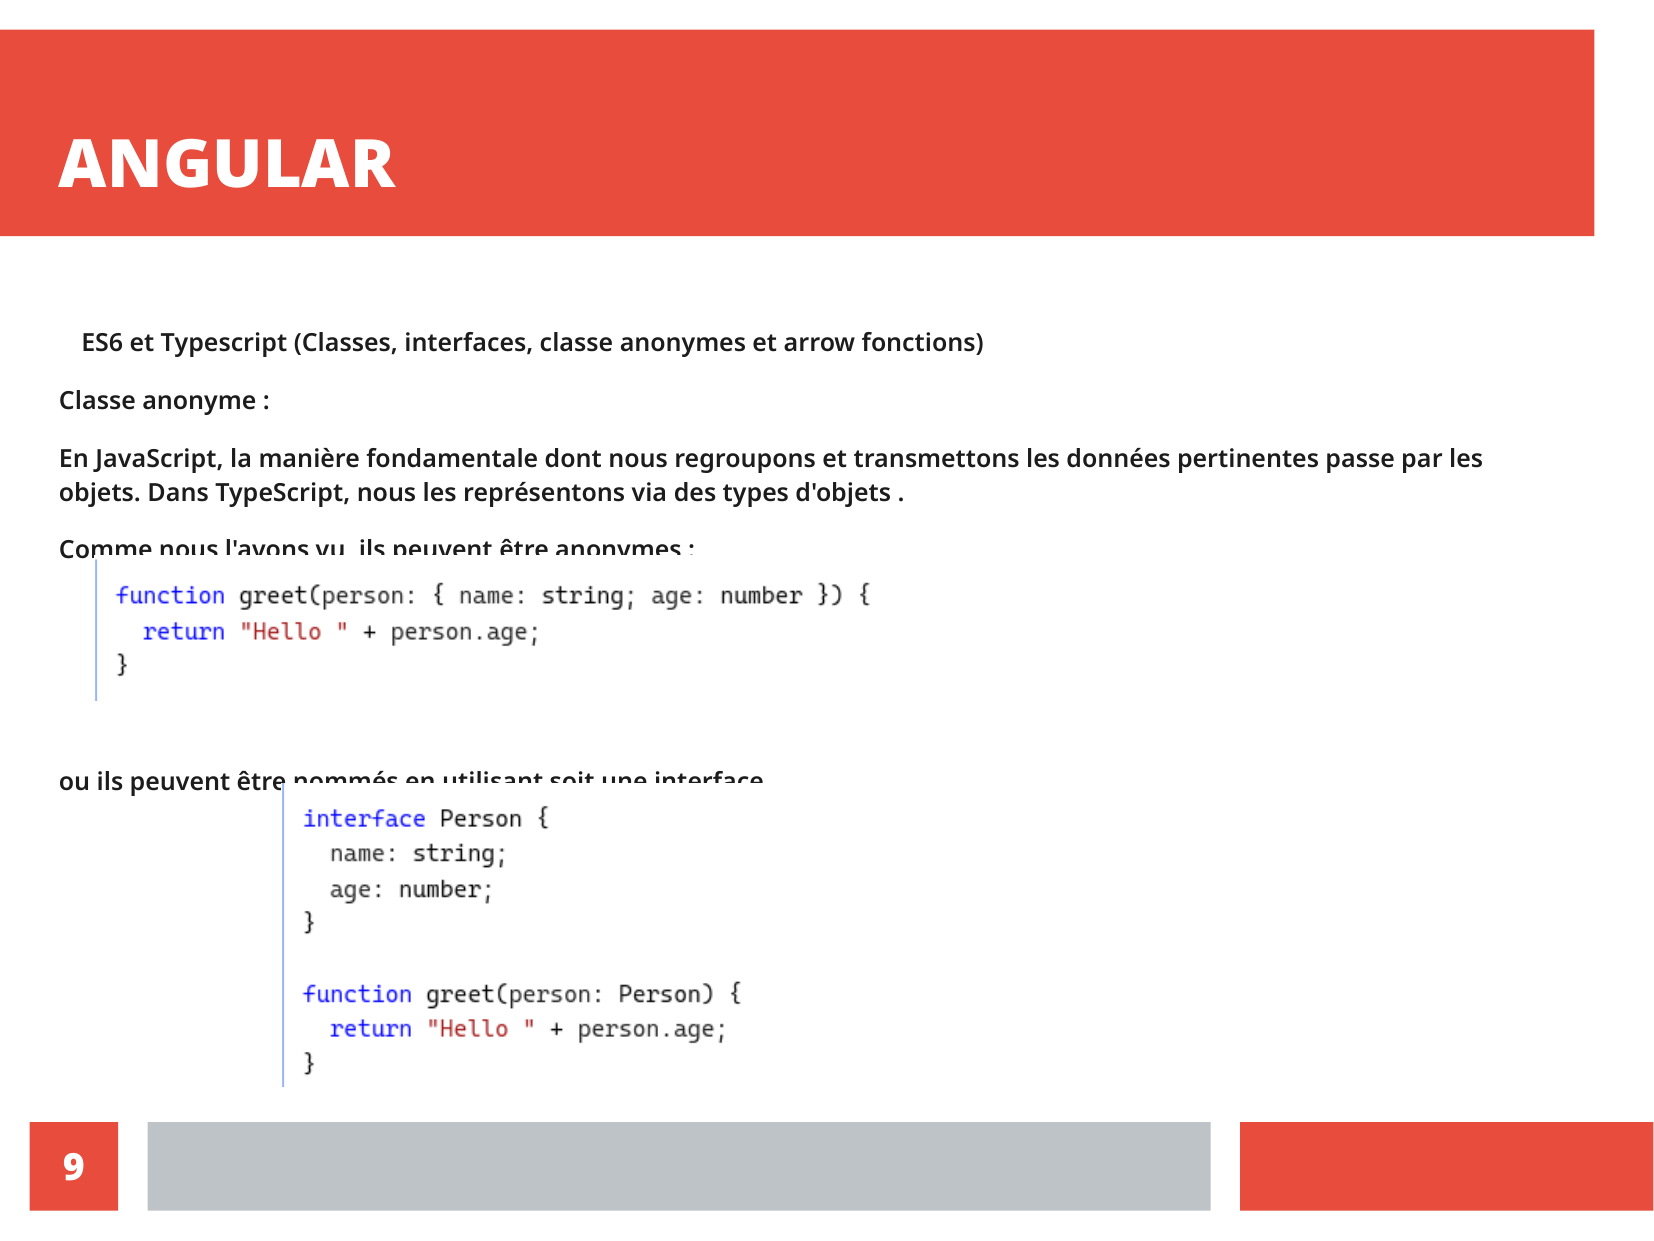

# ANGULAR
ES6 et Typescript (Classes, interfaces, classe anonymes et arrow fonctions)
Classe anonyme :
En JavaScript, la manière fondamentale dont nous regroupons et transmettons les données pertinentes passe par les objets. Dans TypeScript, nous les représentons via des types d'objets .
Comme nous l'avons vu, ils peuvent être anonymes :
ou ils peuvent être nommés en utilisant soit une interface.
9